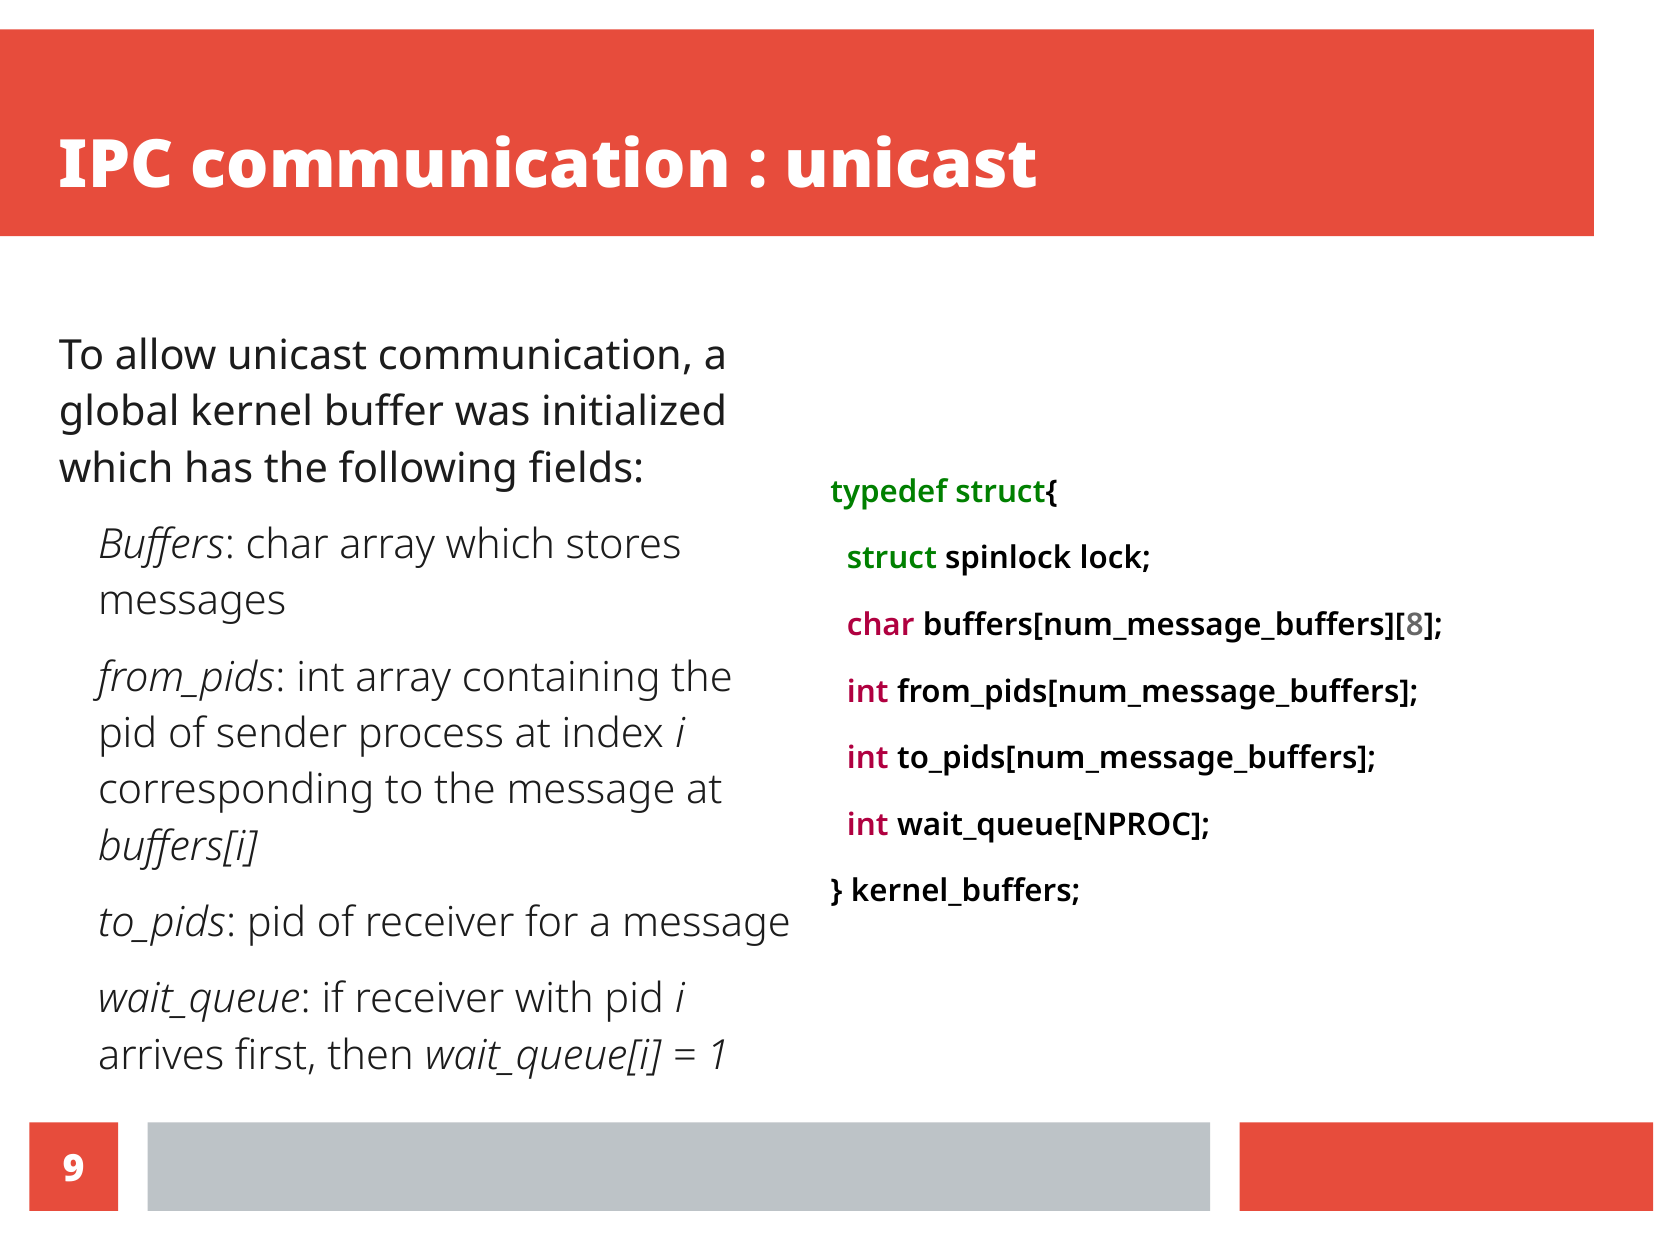

# IPC communication : unicast
To allow unicast communication, a global kernel buffer was initialized which has the following fields:
Buffers: char array which stores messages
from_pids: int array containing the pid of sender process at index i corresponding to the message at buffers[i]
to_pids: pid of receiver for a message
wait_queue: if receiver with pid i arrives first, then wait_queue[i] = 1
typedef struct{
 struct spinlock lock;
 char buffers[num_message_buffers][8];
 int from_pids[num_message_buffers];
 int to_pids[num_message_buffers];
 int wait_queue[NPROC];
} kernel_buffers;
9